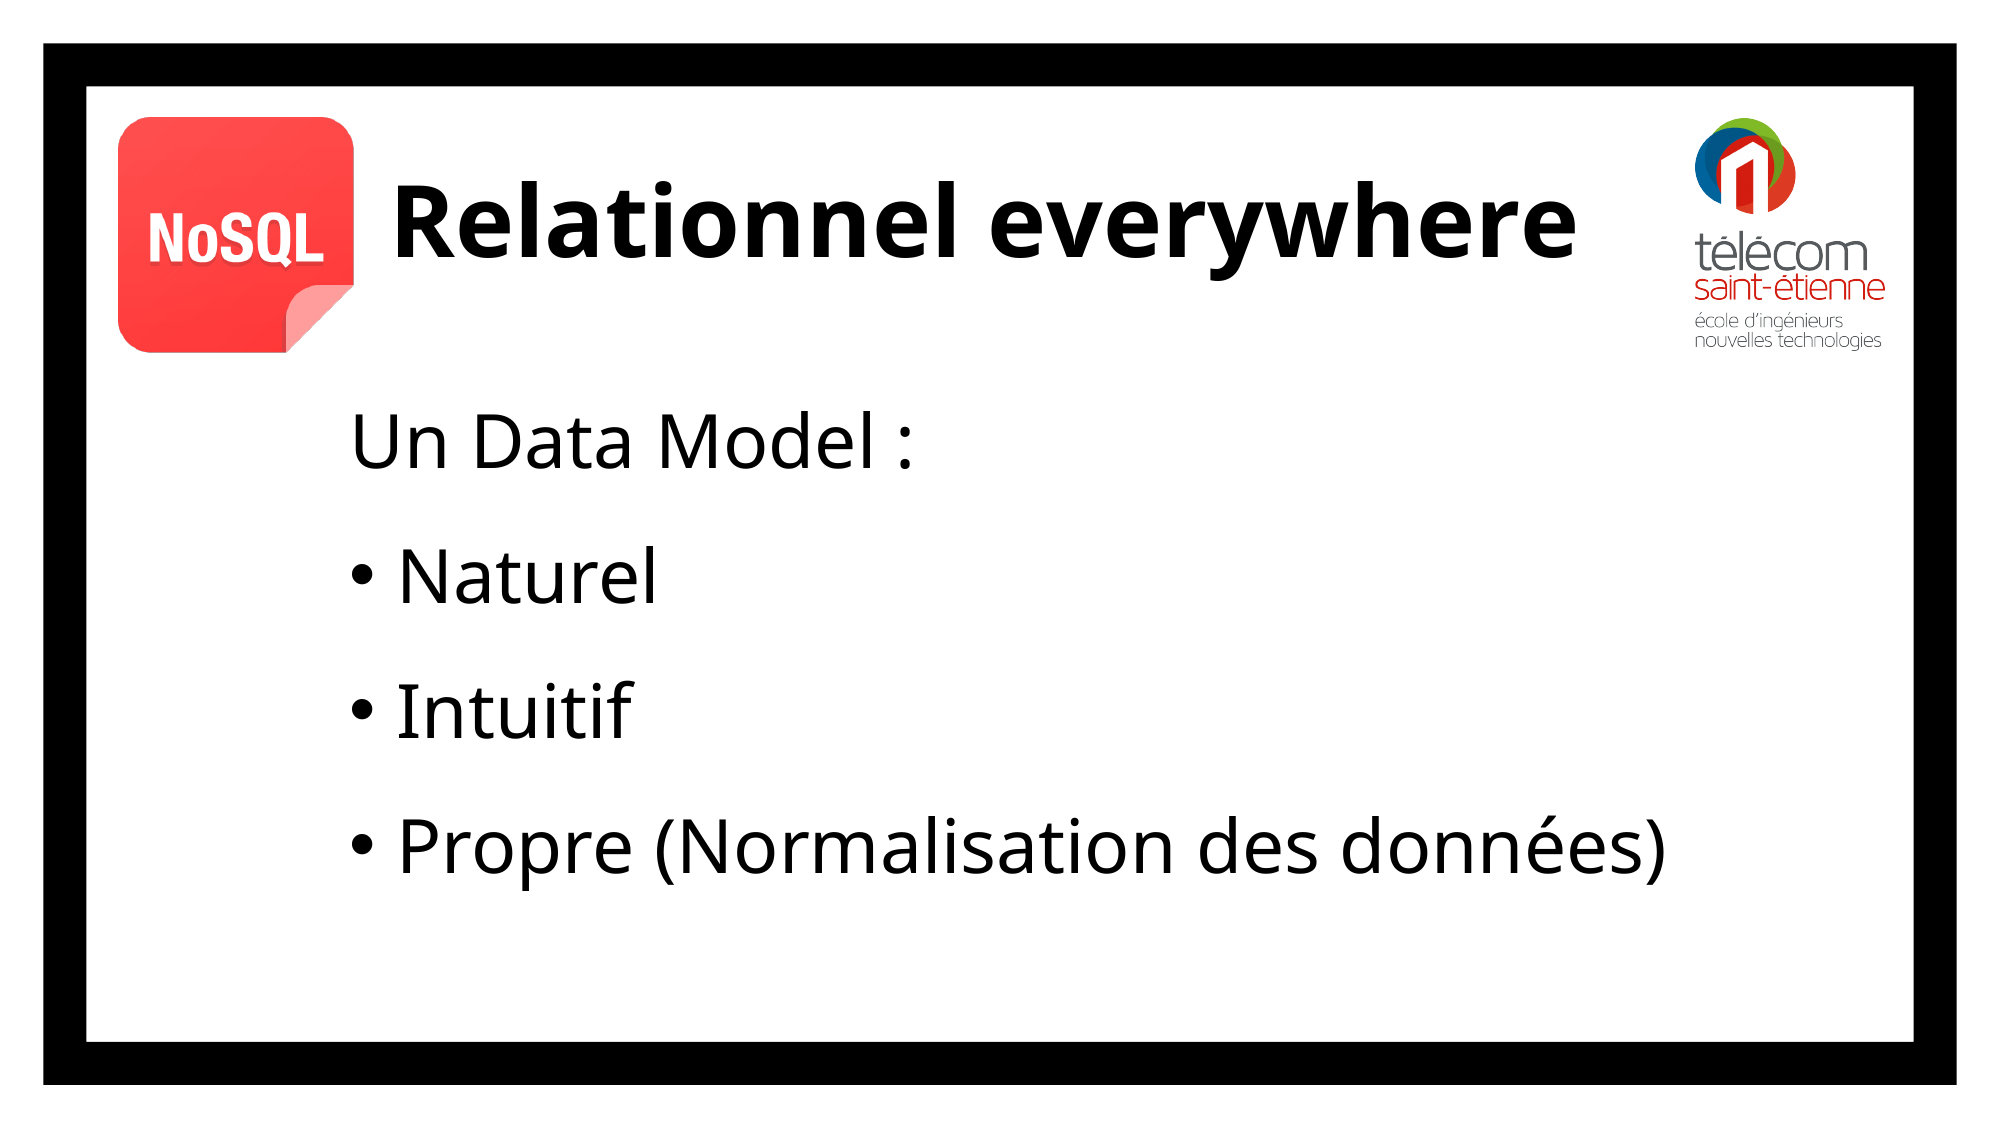

# Relationnel everywhere
Un Data Model :
Naturel
Intuitif
Propre (Normalisation des données)